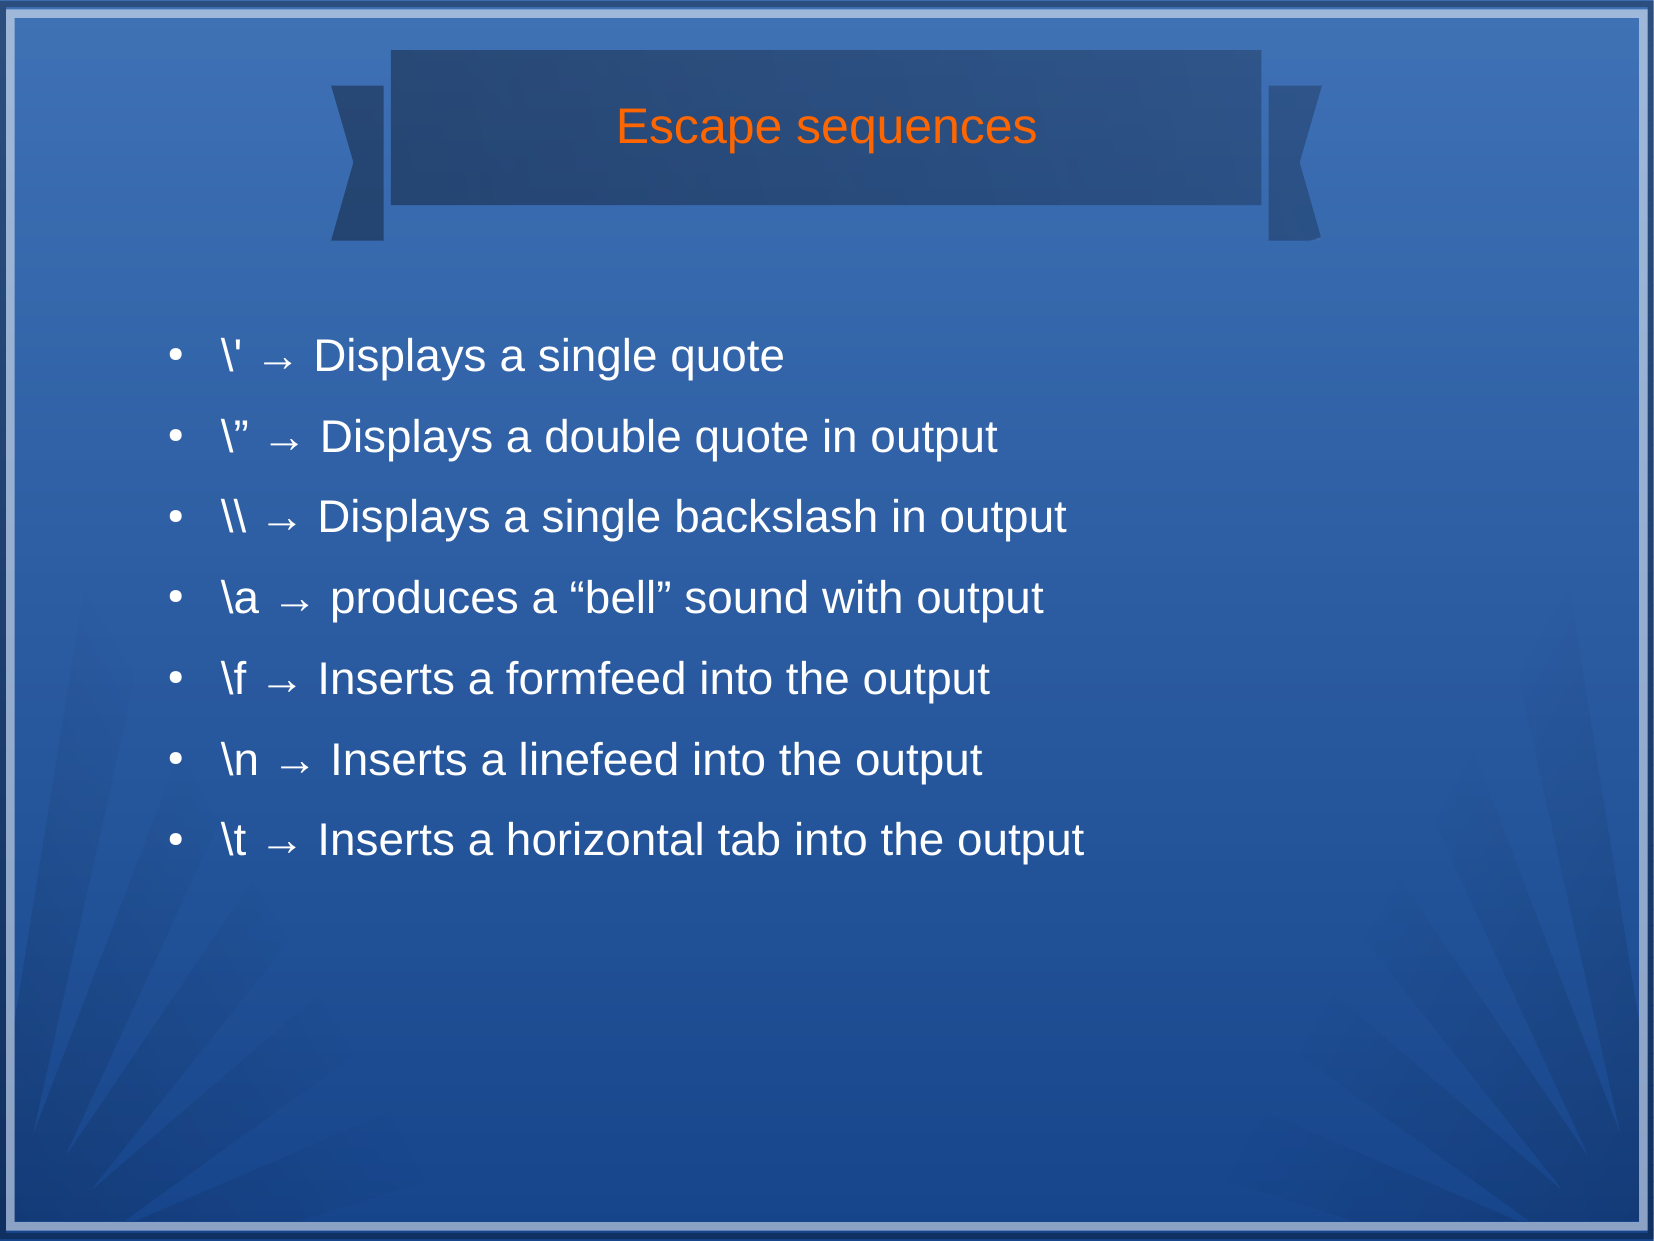

# Escape sequences
\' → Displays a single quote
\” → Displays a double quote in output
\\ → Displays a single backslash in output
\a → produces a “bell” sound with output
\f → Inserts a formfeed into the output
\n → Inserts a linefeed into the output
\t → Inserts a horizontal tab into the output